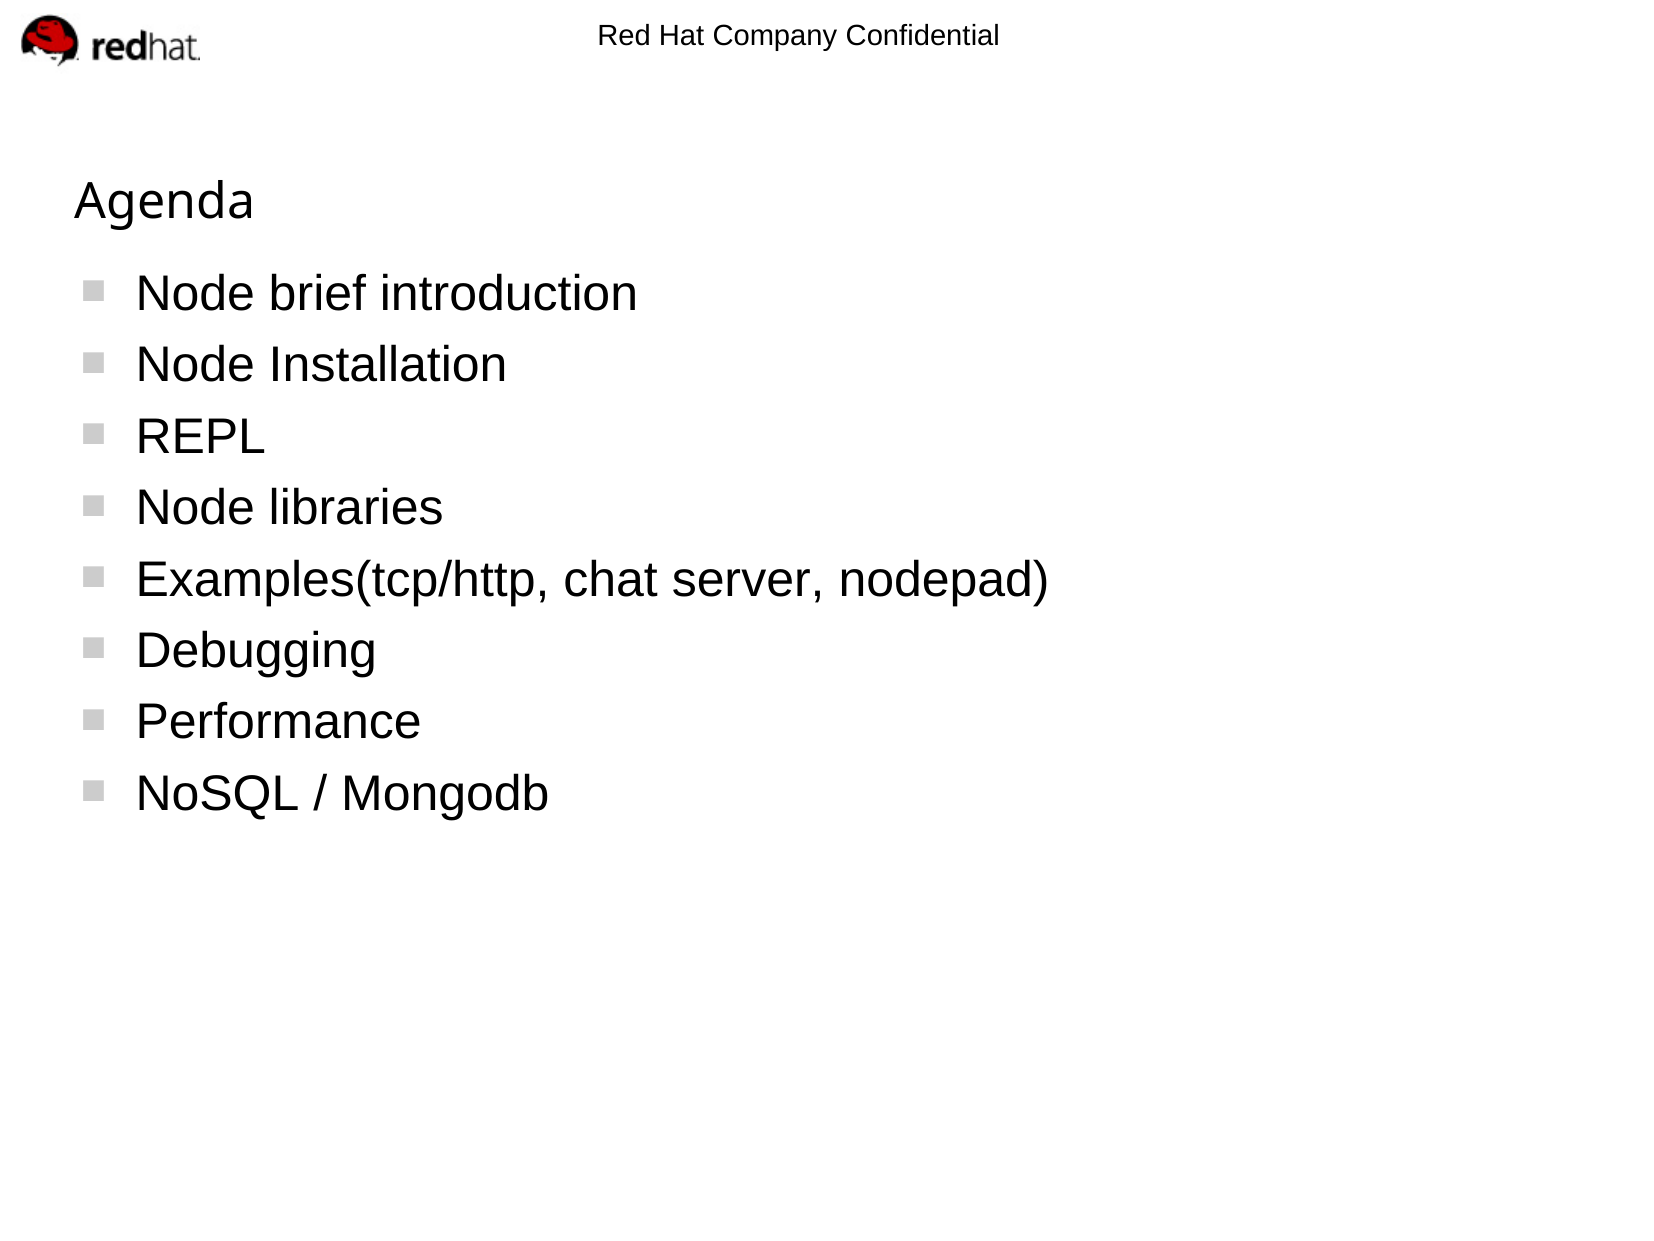

# Agenda
Node brief introduction
Node Installation
REPL
Node libraries
Examples(tcp/http, chat server, nodepad)
Debugging
Performance
NoSQL / Mongodb